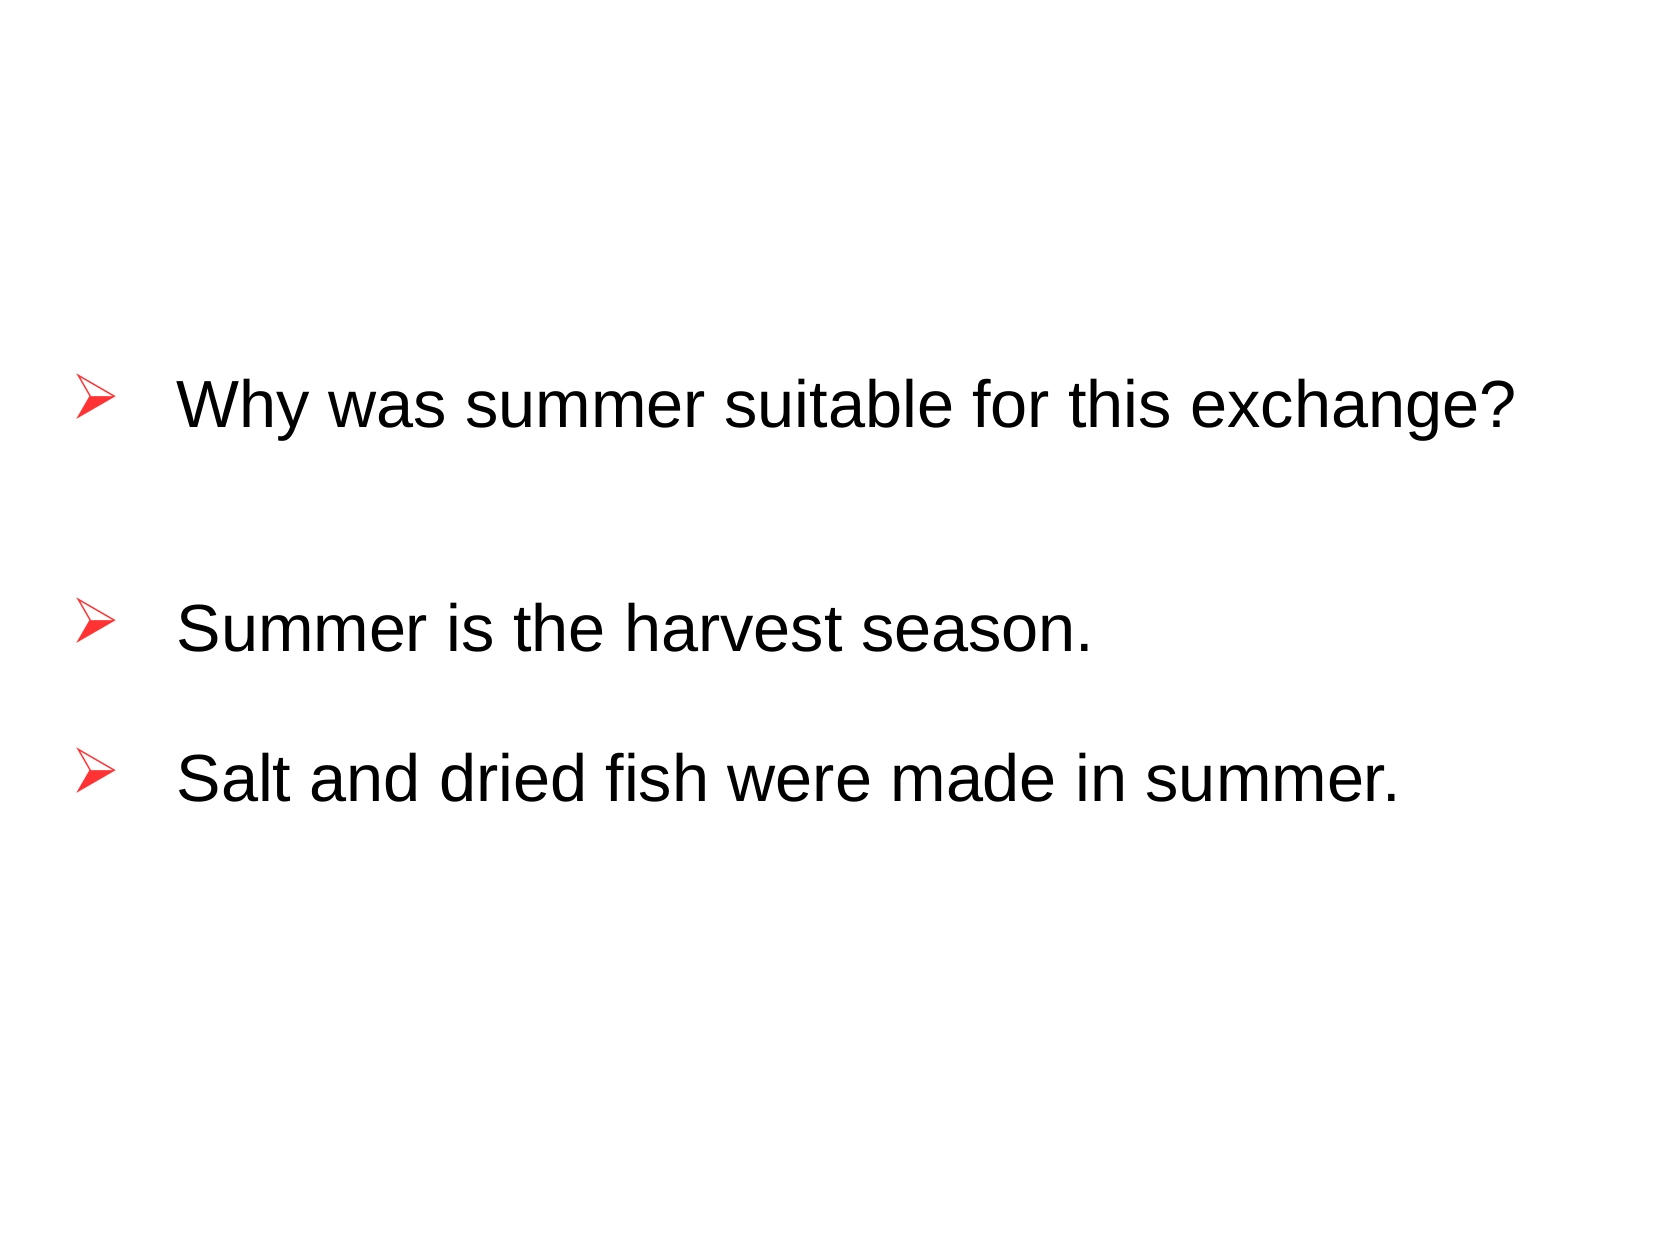

# Why was summer suitable for this exchange?
 Summer is the harvest season.
 Salt and dried fish were made in summer.